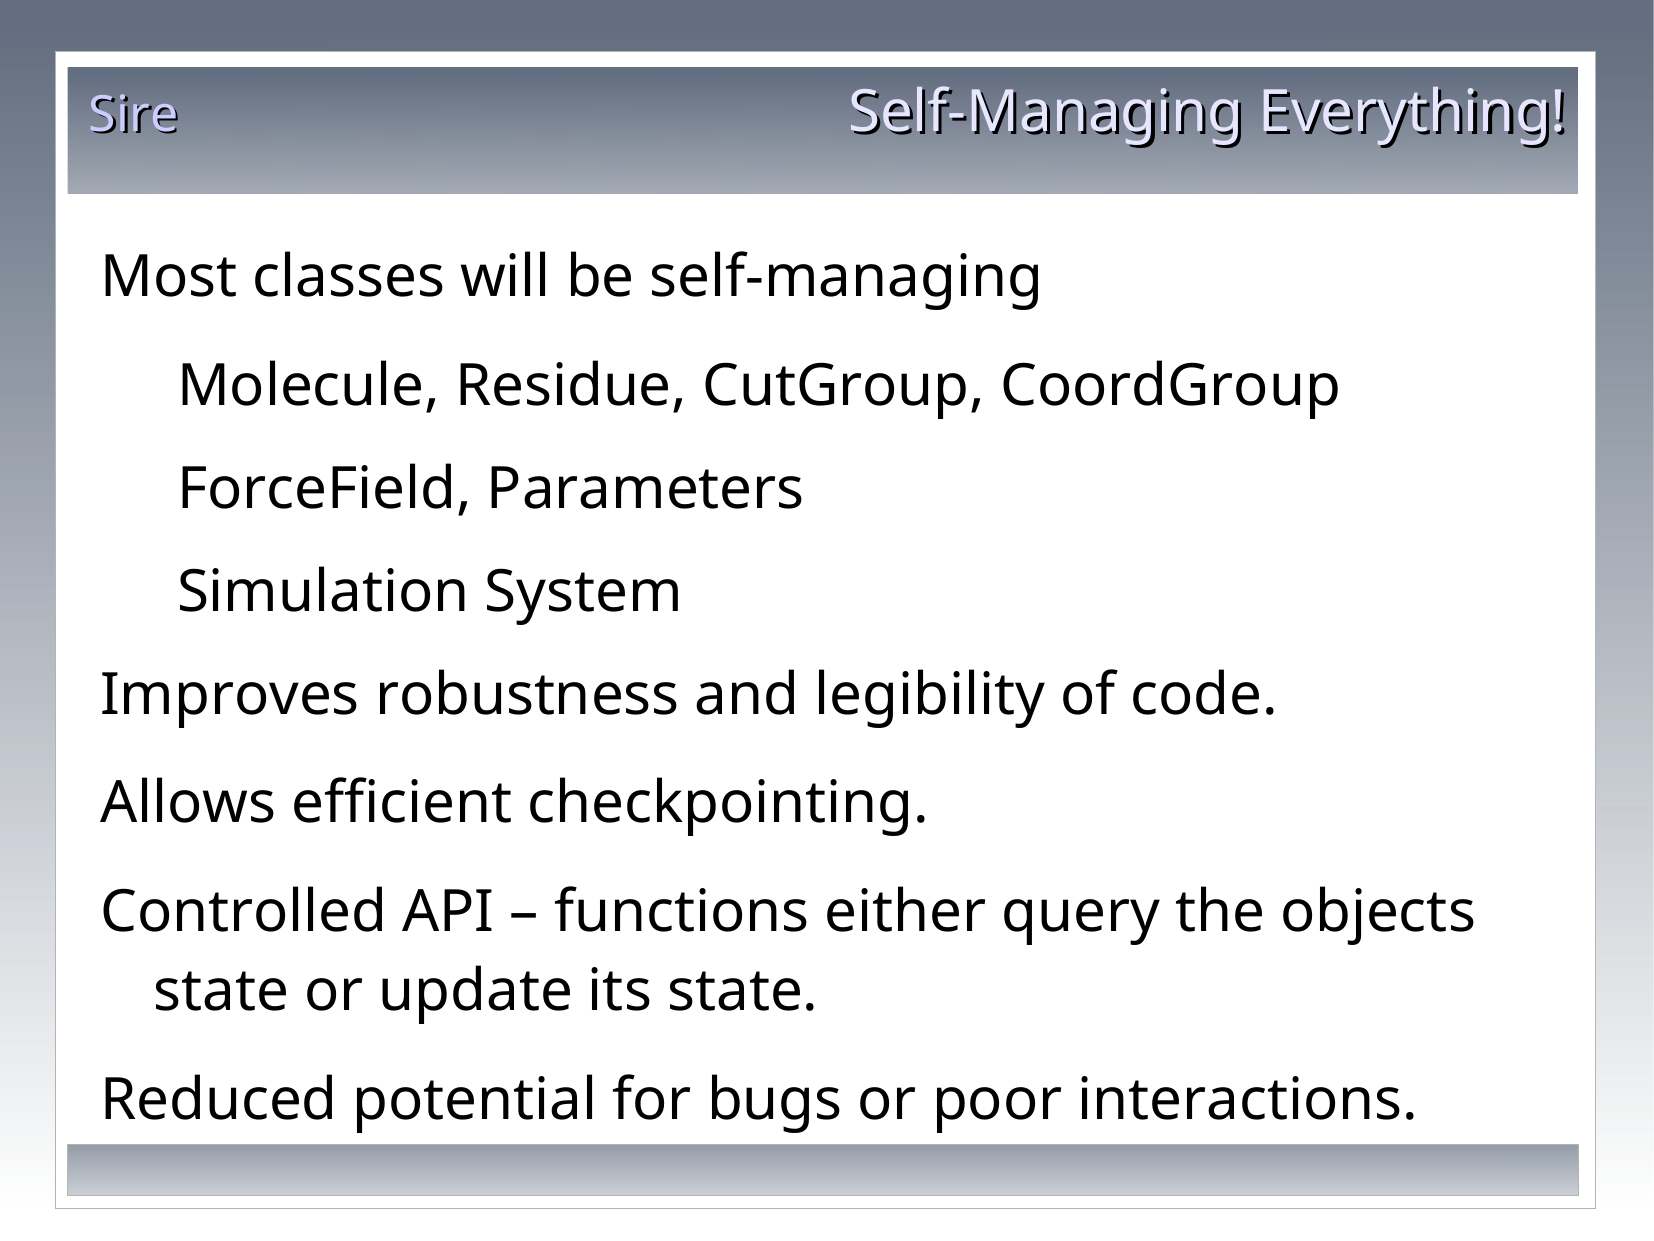

# Self-Managing Everything!
Most classes will be self-managing
Molecule, Residue, CutGroup, CoordGroup
ForceField, Parameters
Simulation System
Improves robustness and legibility of code.
Allows efficient checkpointing.
Controlled API – functions either query the objects state or update its state.
Reduced potential for bugs or poor interactions.